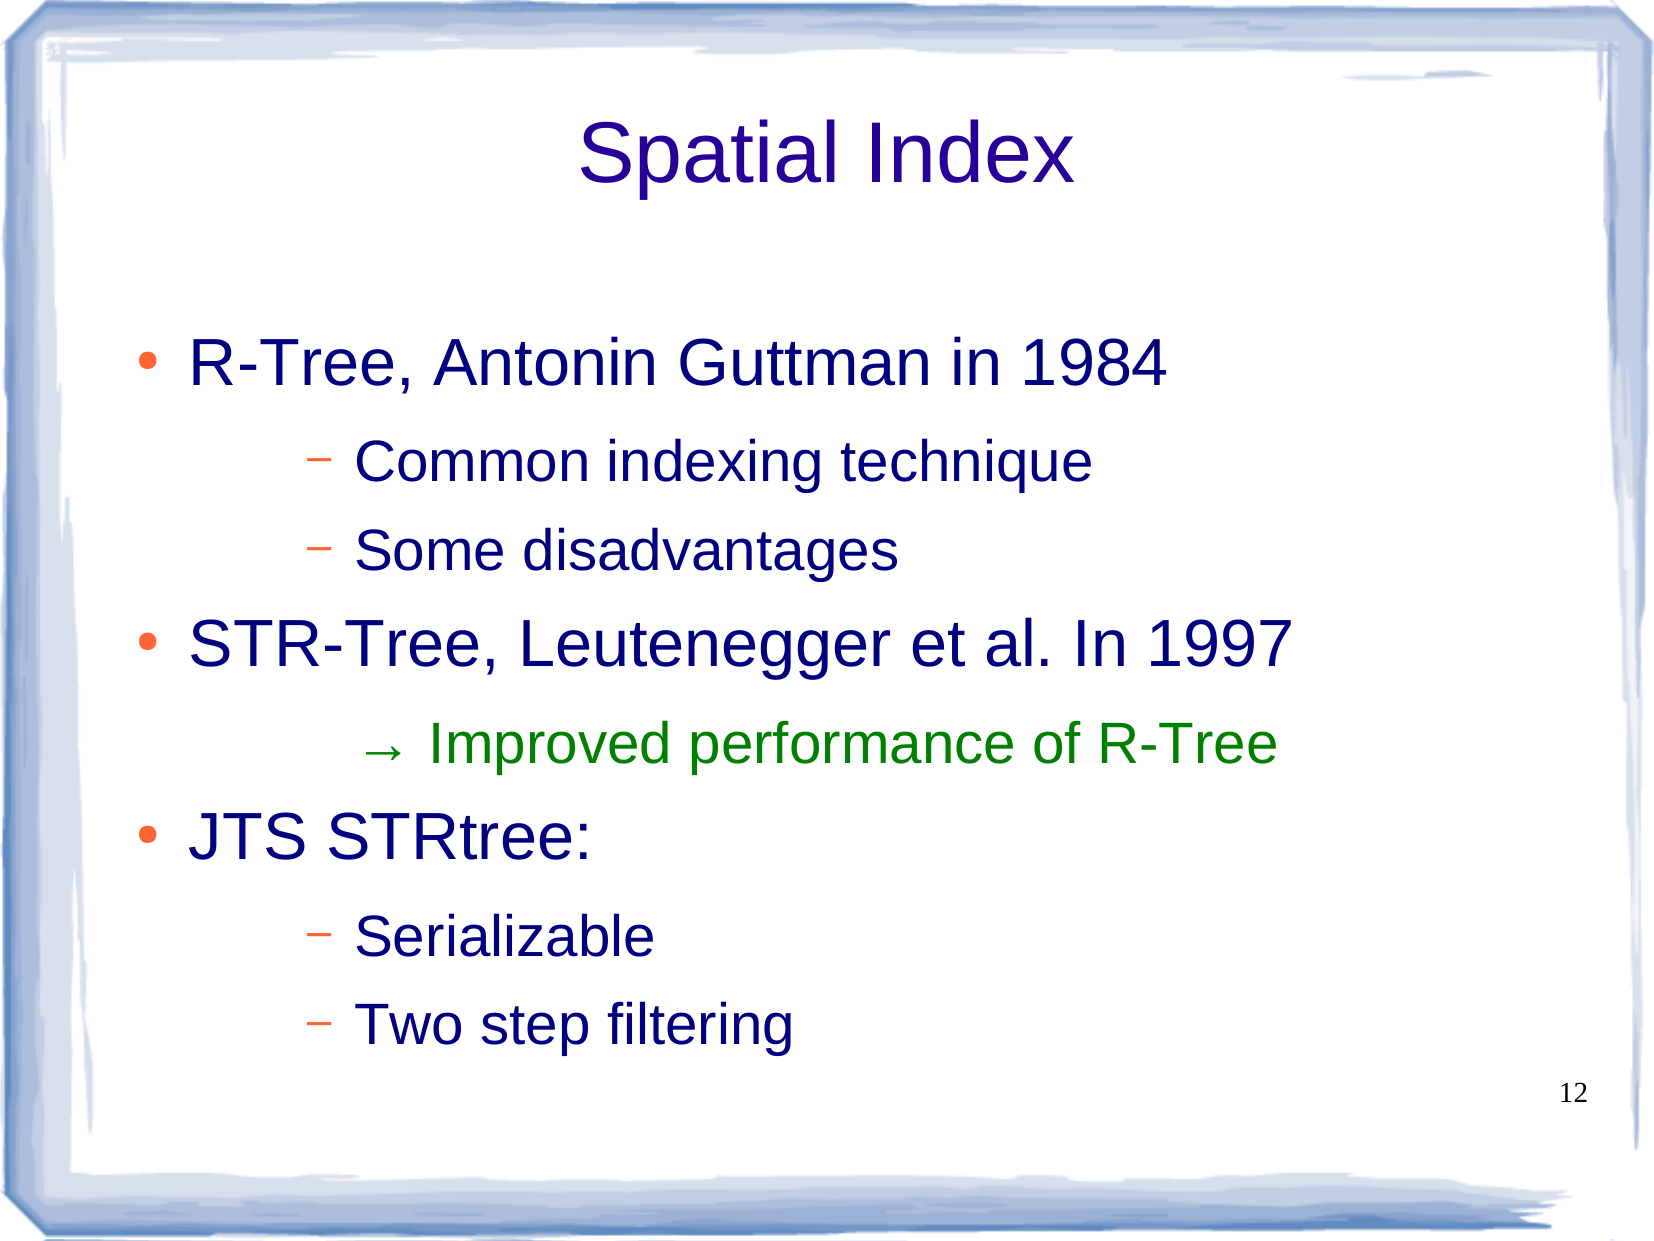

# Spatial Index
R-Tree, Antonin Guttman in 1984
Common indexing technique
Some disadvantages
STR-Tree, Leutenegger et al. In 1997
→ Improved performance of R-Tree
JTS STRtree:
Serializable
Two step filtering
12